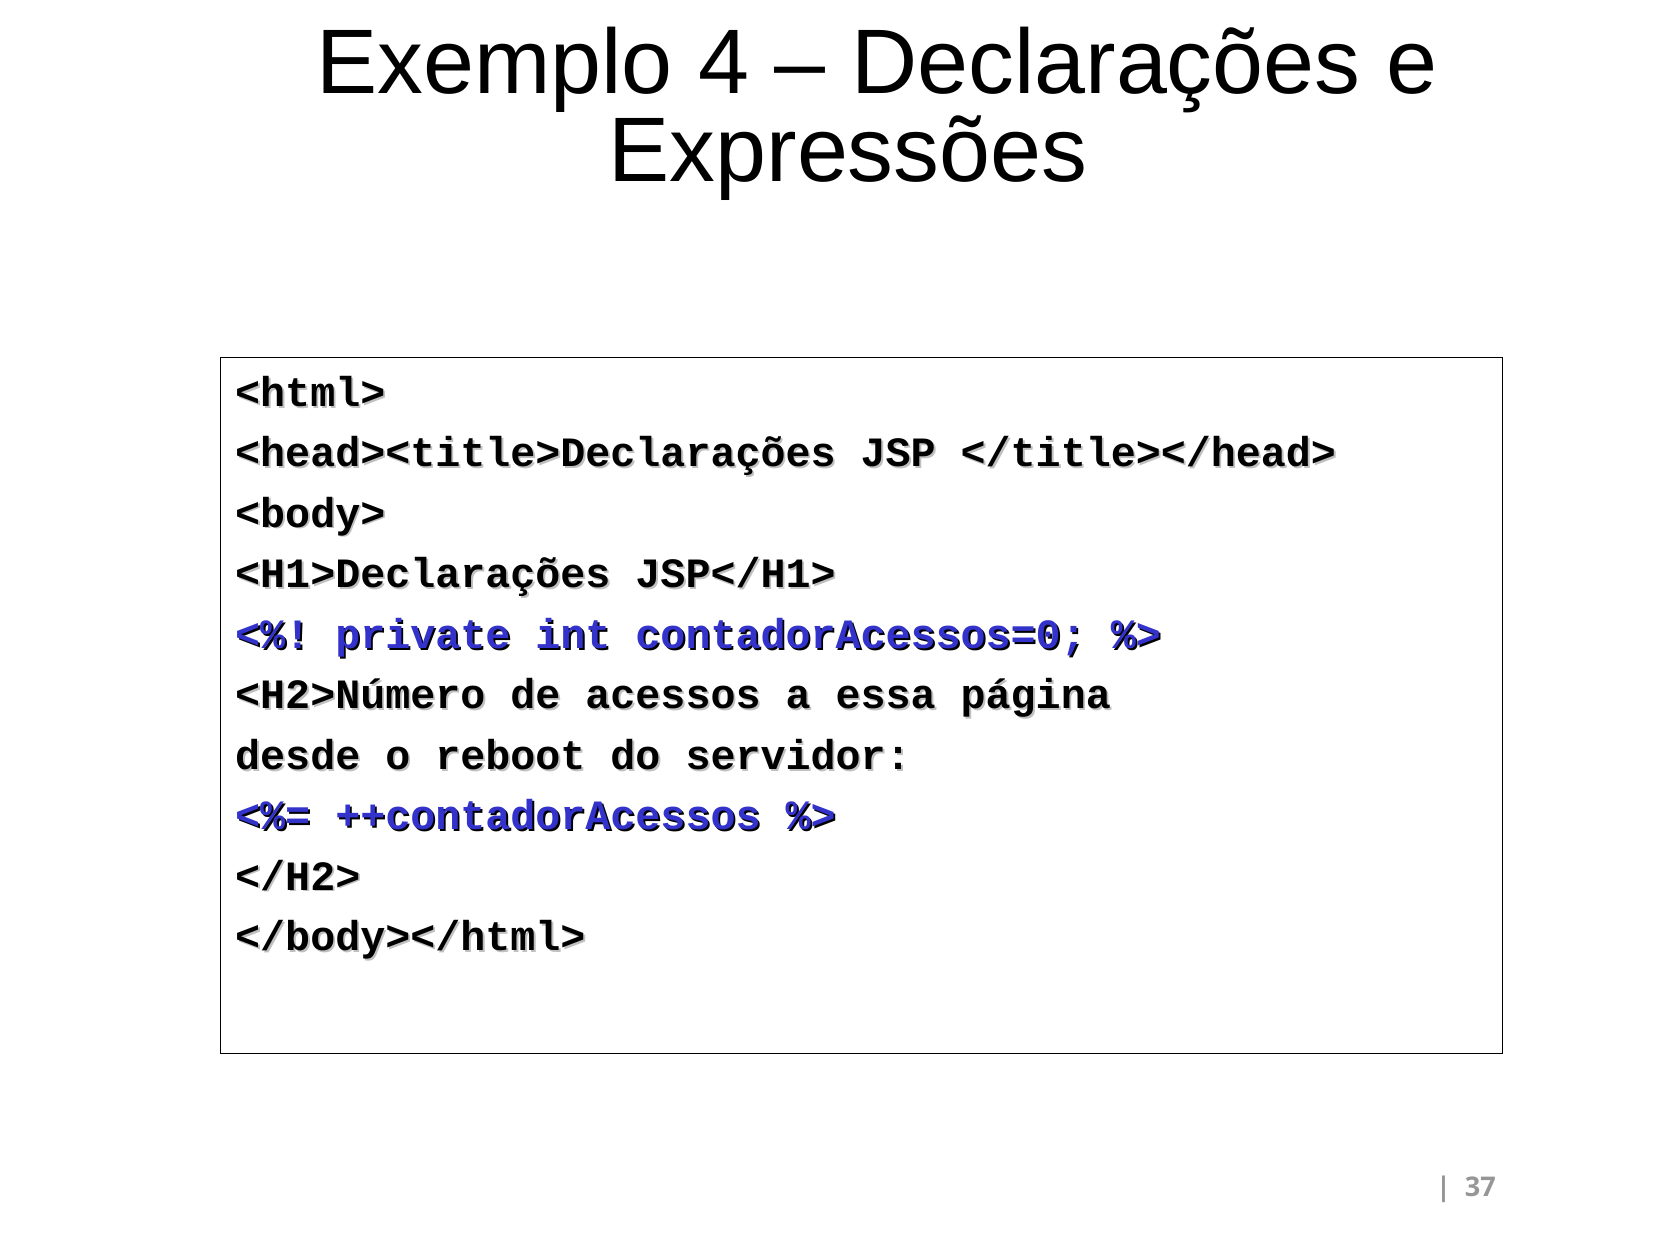

# Exemplo 4 – Declarações e Expressões
<html>
<head><title>Declarações JSP </title></head>
<body>
<H1>Declarações JSP</H1>
<%! private int contadorAcessos=0; %>
<H2>Número de acessos a essa página
desde o reboot do servidor:
<%= ++contadorAcessos %>
</H2>
</body></html>